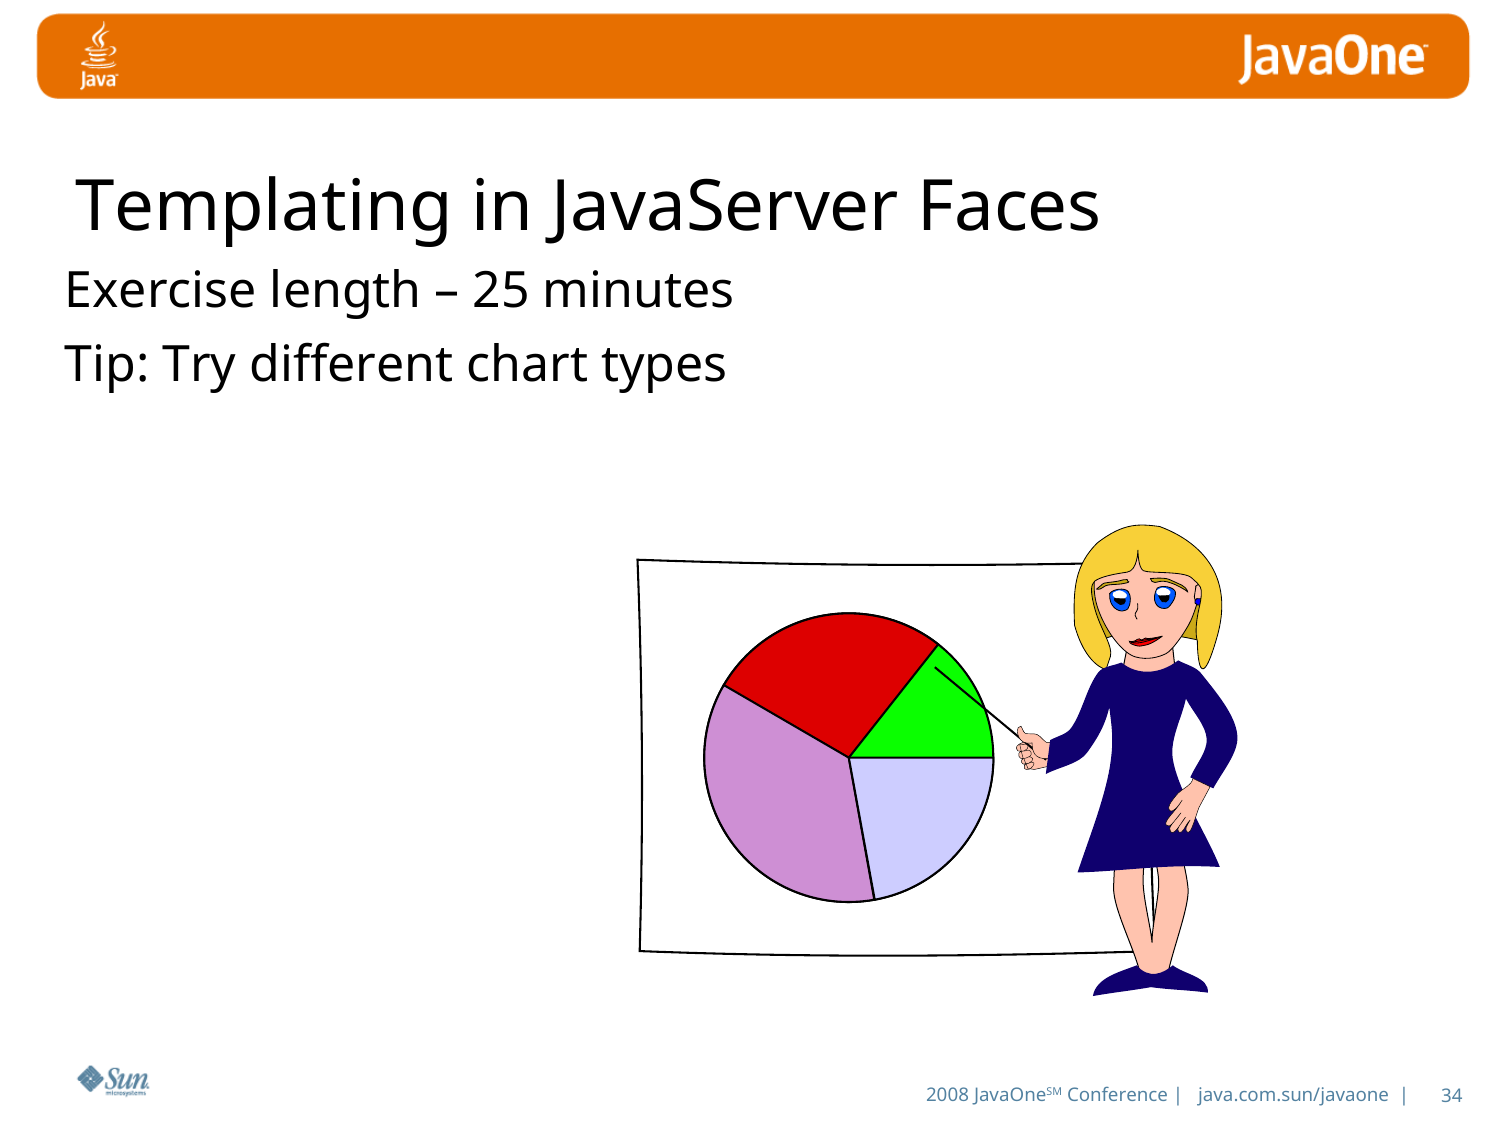

# Templating in JavaServer Faces
Exercise length – 25 minutes
Tip: Try different chart types